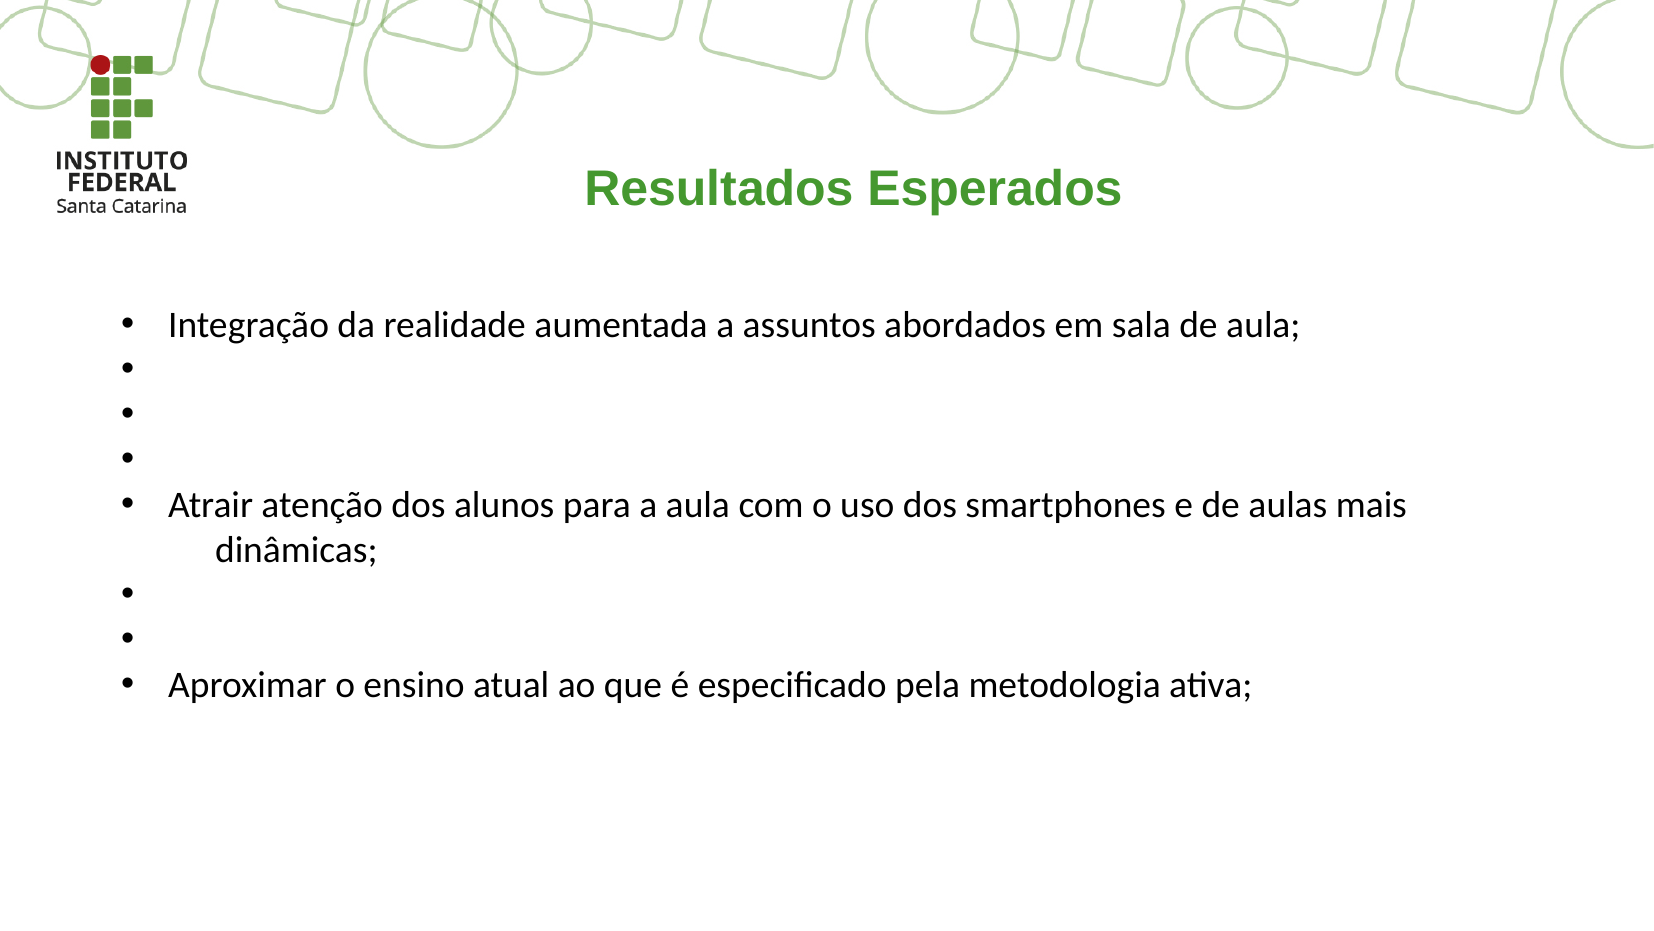

# Resultados Esperados
Integração da realidade aumentada a assuntos abordados em sala de aula;
Atrair atenção dos alunos para a aula com o uso dos smartphones e de aulas mais dinâmicas;
Aproximar o ensino atual ao que é especificado pela metodologia ativa;